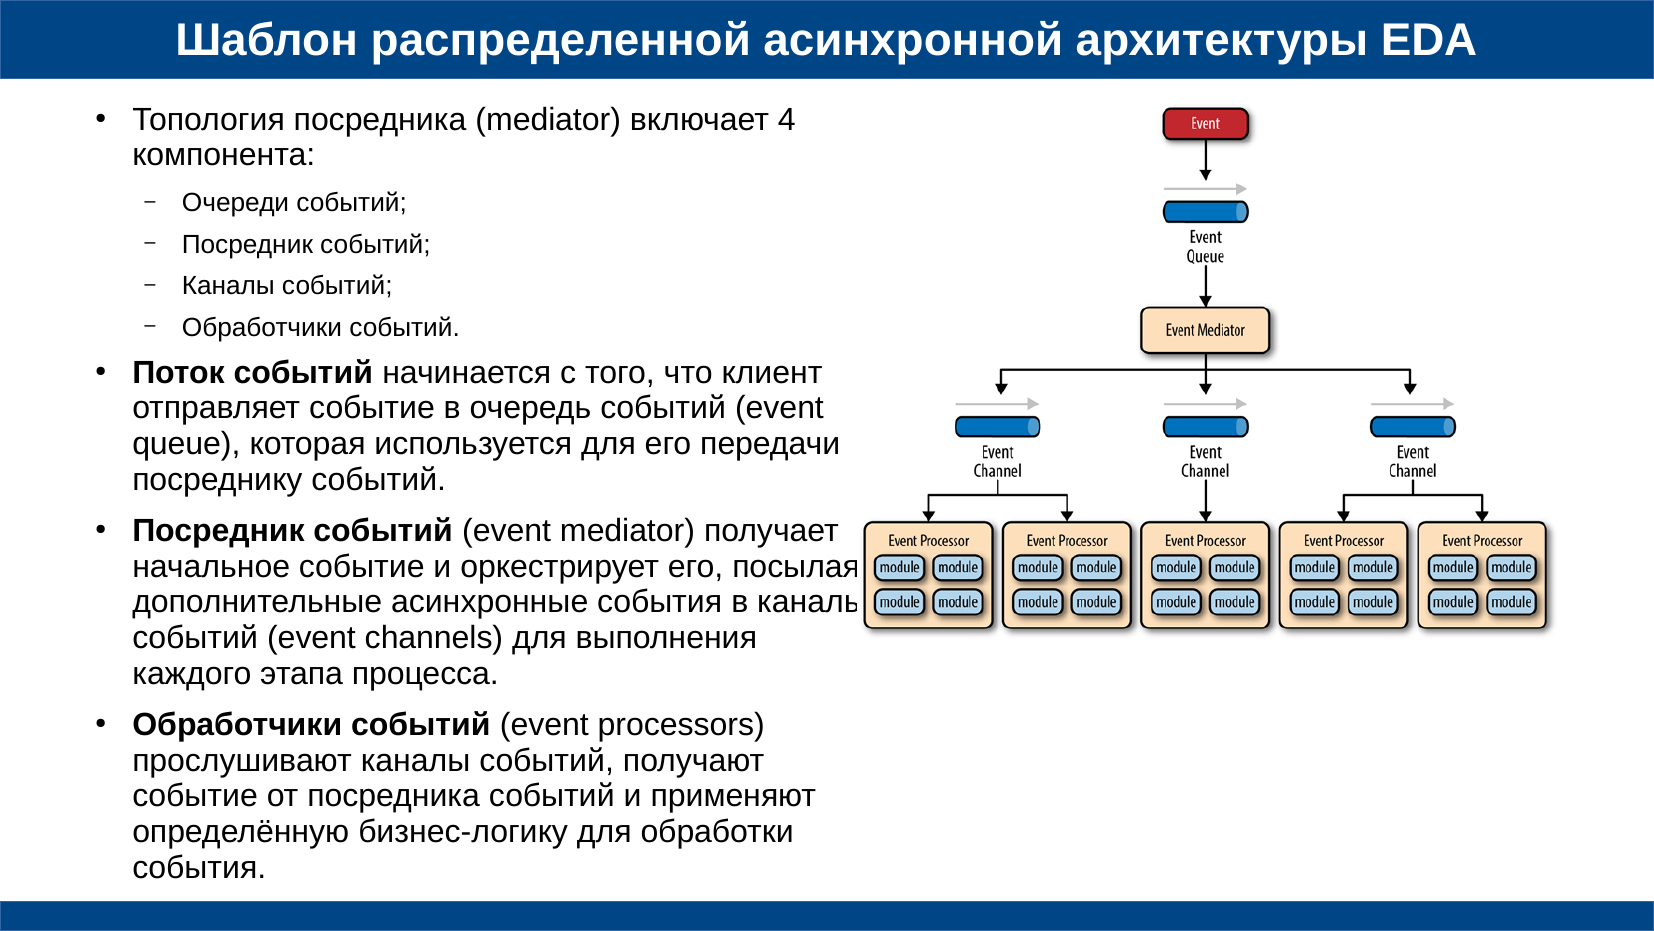

# Шаблон распределенной асинхронной архитектуры EDA
Топология посредника (mediator) включает 4 компонента:
Очереди событий;
Посредник событий;
Каналы событий;
Обработчики событий.
Поток событий начинается с того, что клиент отправляет событие в очередь событий (event queue), которая используется для его передачи посреднику событий.
Посредник событий (event mediator) получает начальное событие и оркестрирует его, посылая дополнительные асинхронные события в каналы событий (event channels) для выполнения каждого этапа процесса.
Обработчики событий (event processors) прослушивают каналы событий, получают событие от посредника событий и применяют определённую бизнес-логику для обработки события.